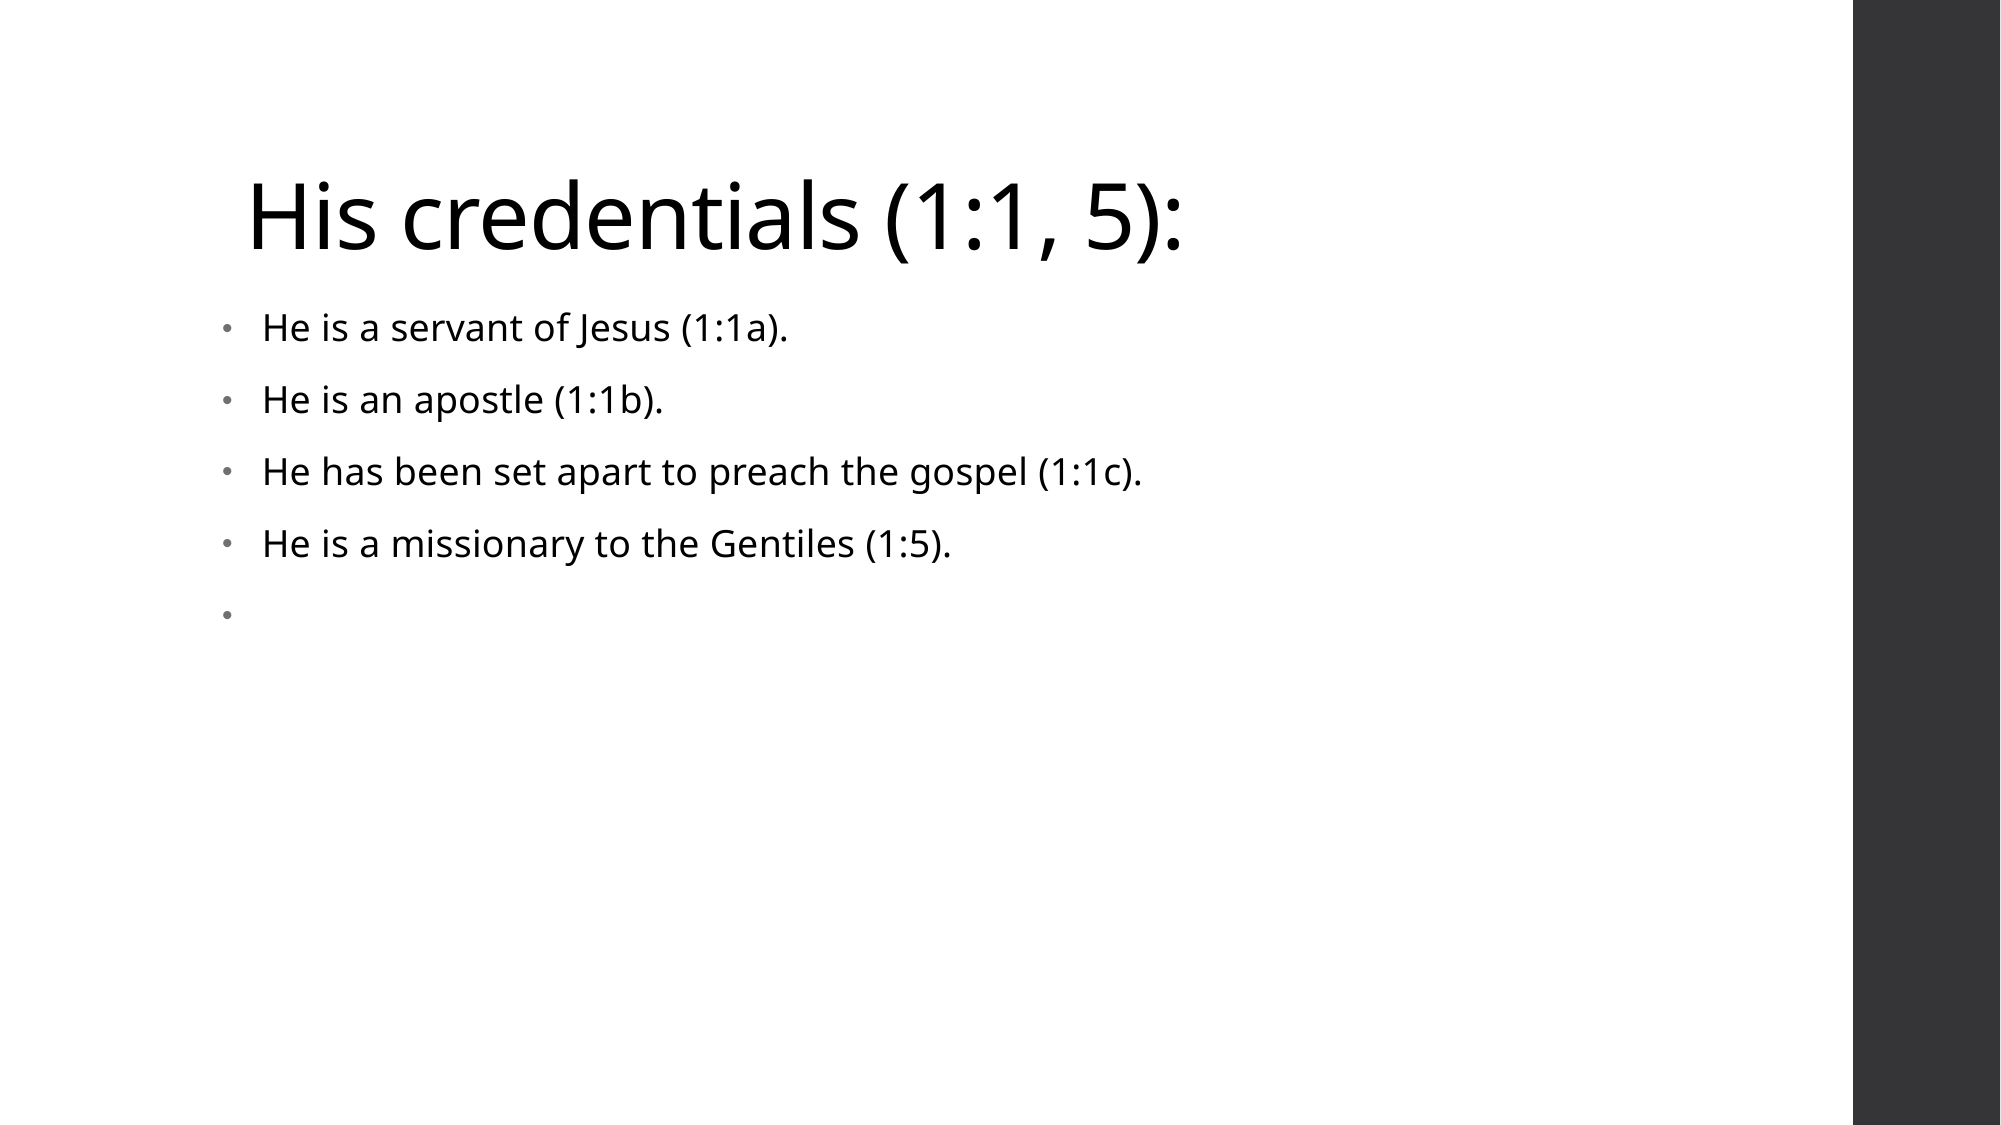

# His credentials (1:1, 5):
 He is a servant of Jesus (1:1a).
 He is an apostle (1:1b).
 He has been set apart to preach the gospel (1:1c).
 He is a missionary to the Gentiles (1:5).